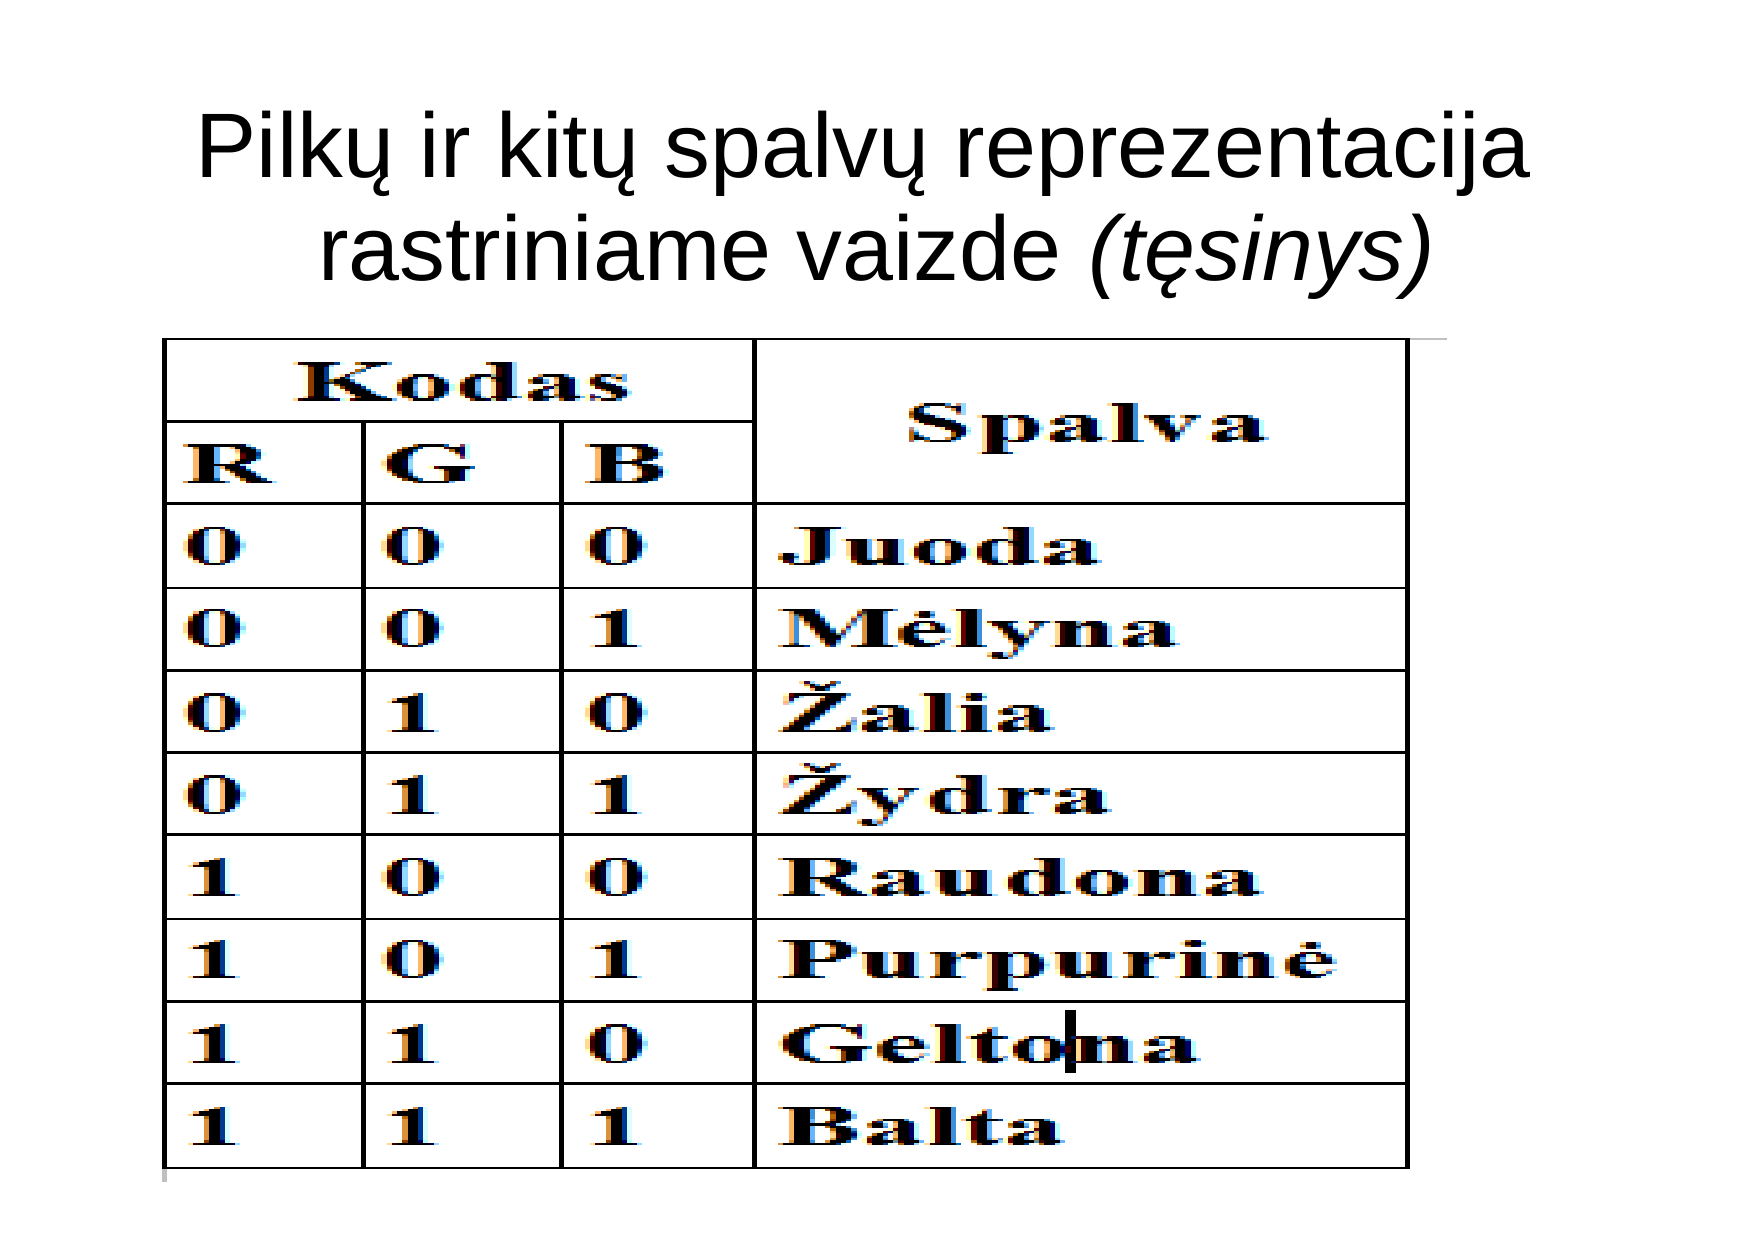

# Pilkų ir kitų spalvų reprezentacija rastriniame vaizde (tęsinys)